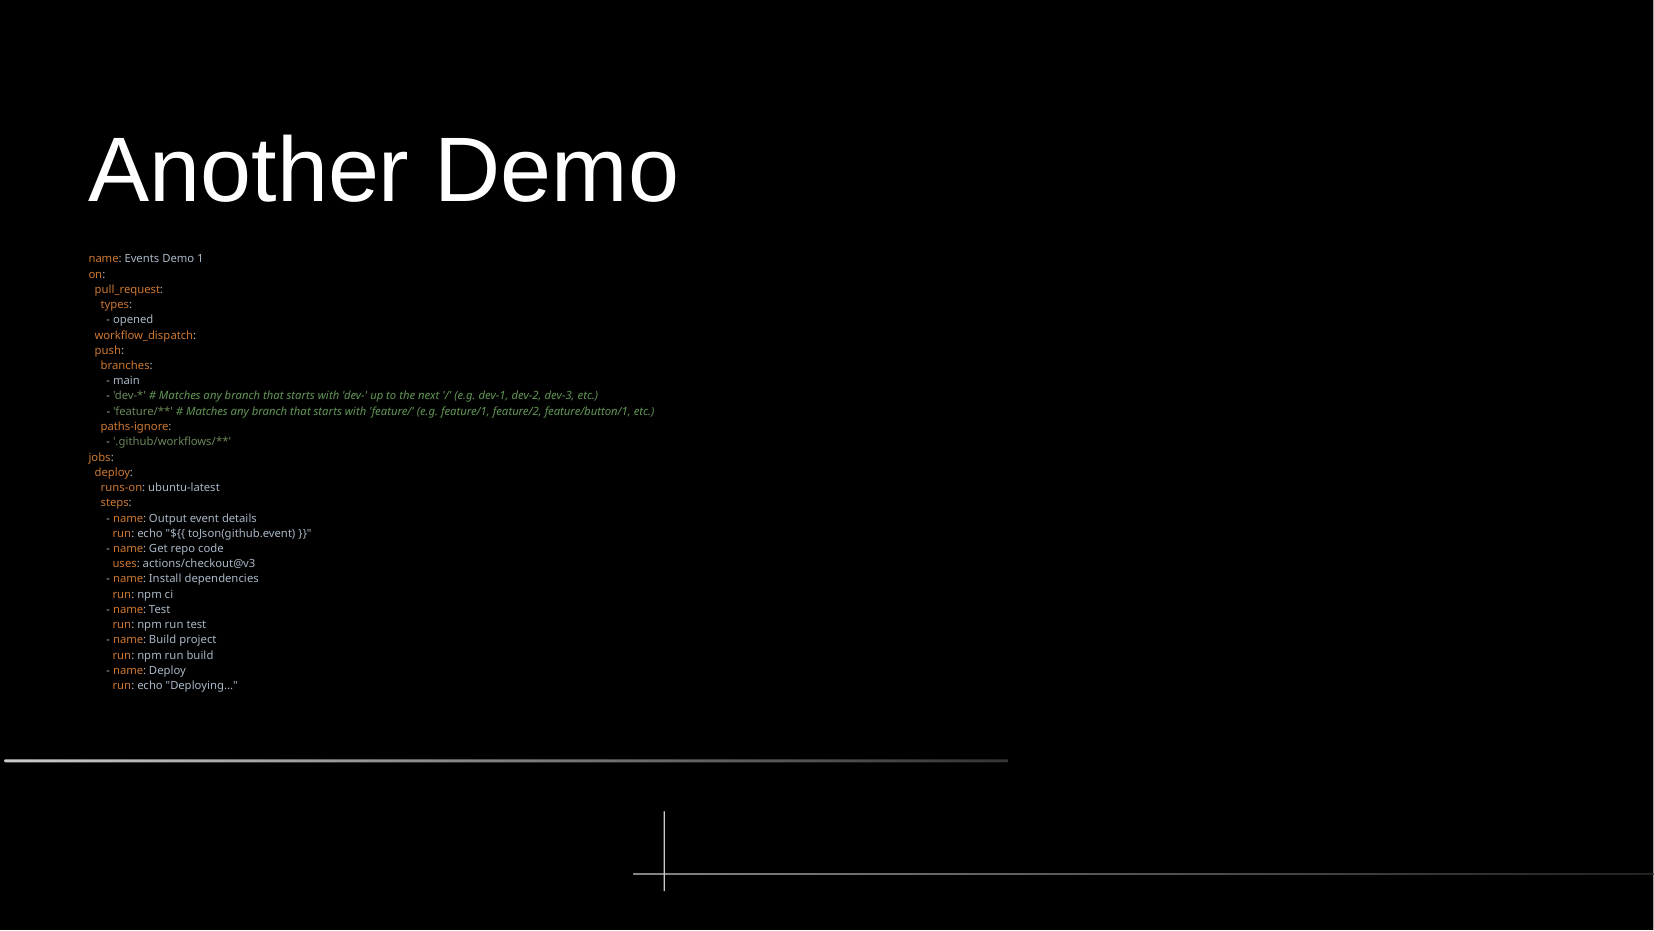

# Another Demo
name: Events Demo 1
on:
 pull_request:
 types:
 - opened
 workflow_dispatch:
 push:
 branches:
 - main
 - 'dev-*' # Matches any branch that starts with 'dev-' up to the next '/' (e.g. dev-1, dev-2, dev-3, etc.)
 - 'feature/**' # Matches any branch that starts with 'feature/' (e.g. feature/1, feature/2, feature/button/1, etc.)
 paths-ignore:
 - '.github/workflows/**'
jobs:
 deploy:
 runs-on: ubuntu-latest
 steps:
 - name: Output event details
 run: echo "${{ toJson(github.event) }}"
 - name: Get repo code
 uses: actions/checkout@v3
 - name: Install dependencies
 run: npm ci
 - name: Test
 run: npm run test
 - name: Build project
 run: npm run build
 - name: Deploy
 run: echo "Deploying..."